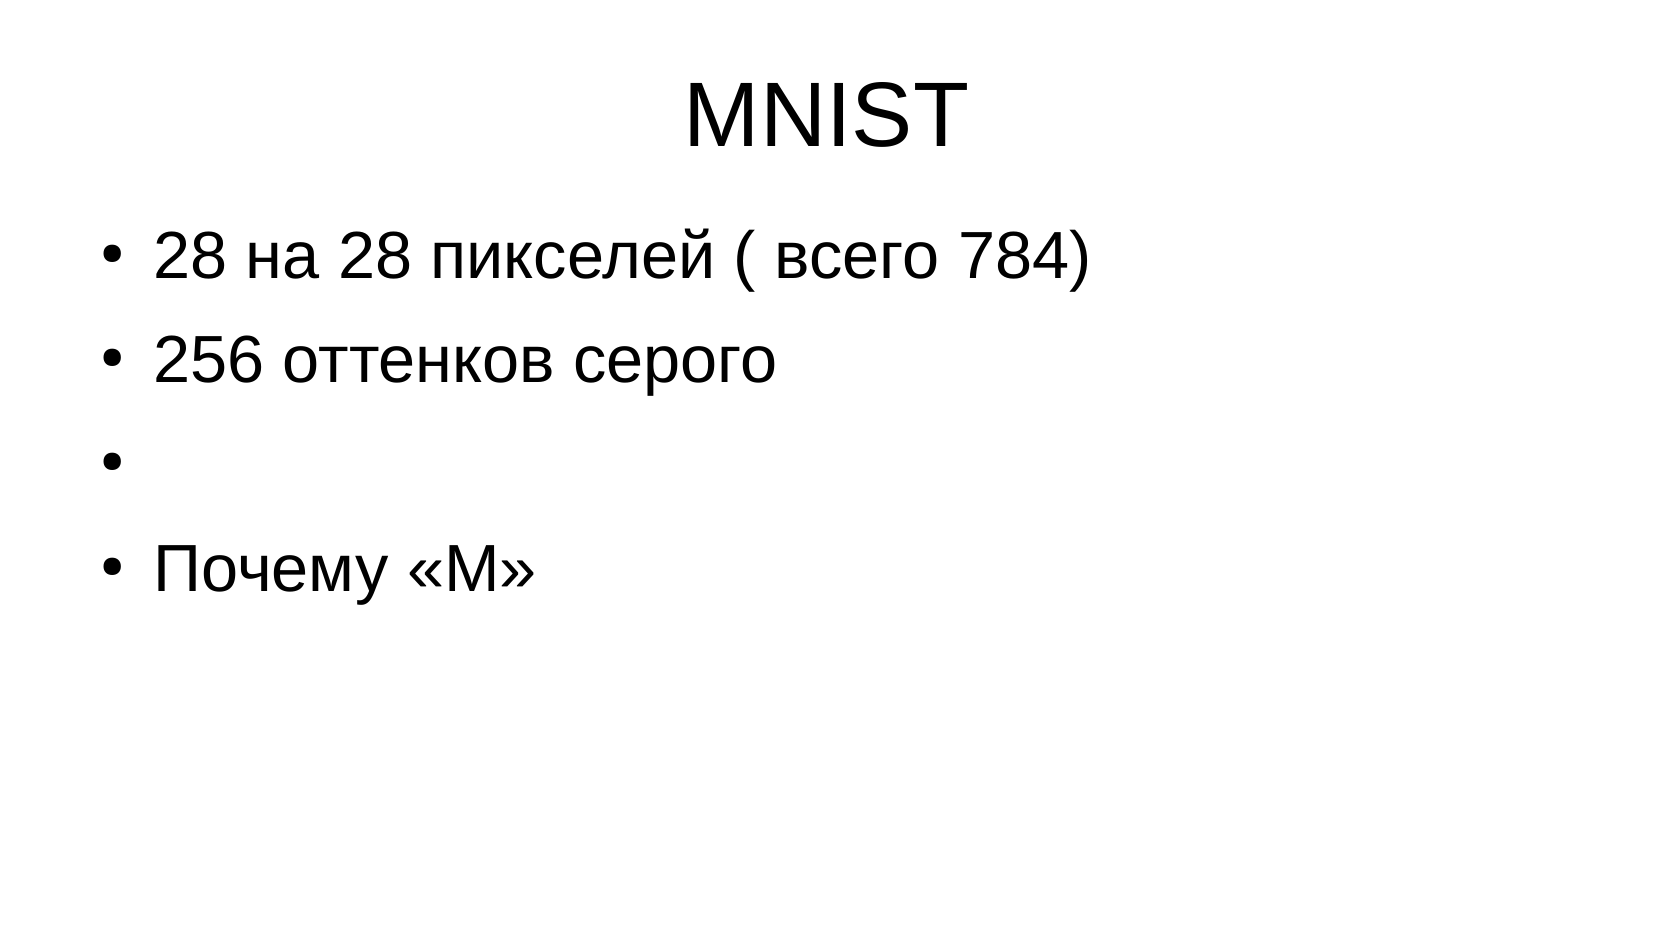

# MNIST
28 на 28 пикселей ( всего 784)
256 оттенков серого
Почему «M»